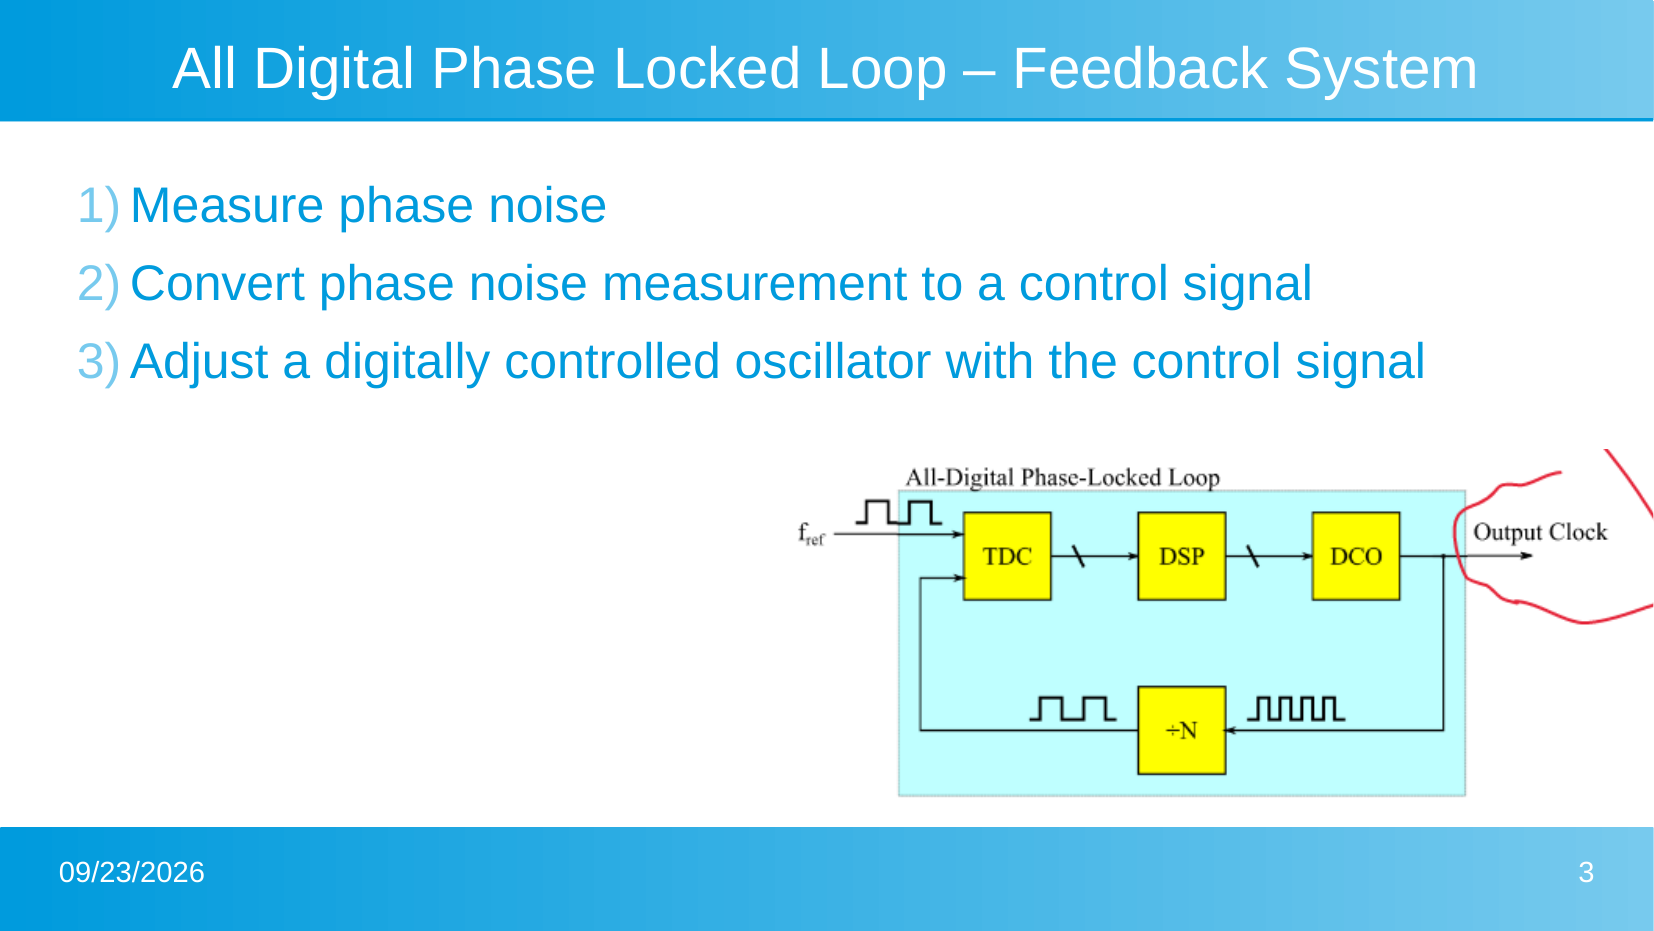

# All Digital Phase Locked Loop – Feedback System
Measure phase noise
Convert phase noise measurement to a control signal
Adjust a digitally controlled oscillator with the control signal
3